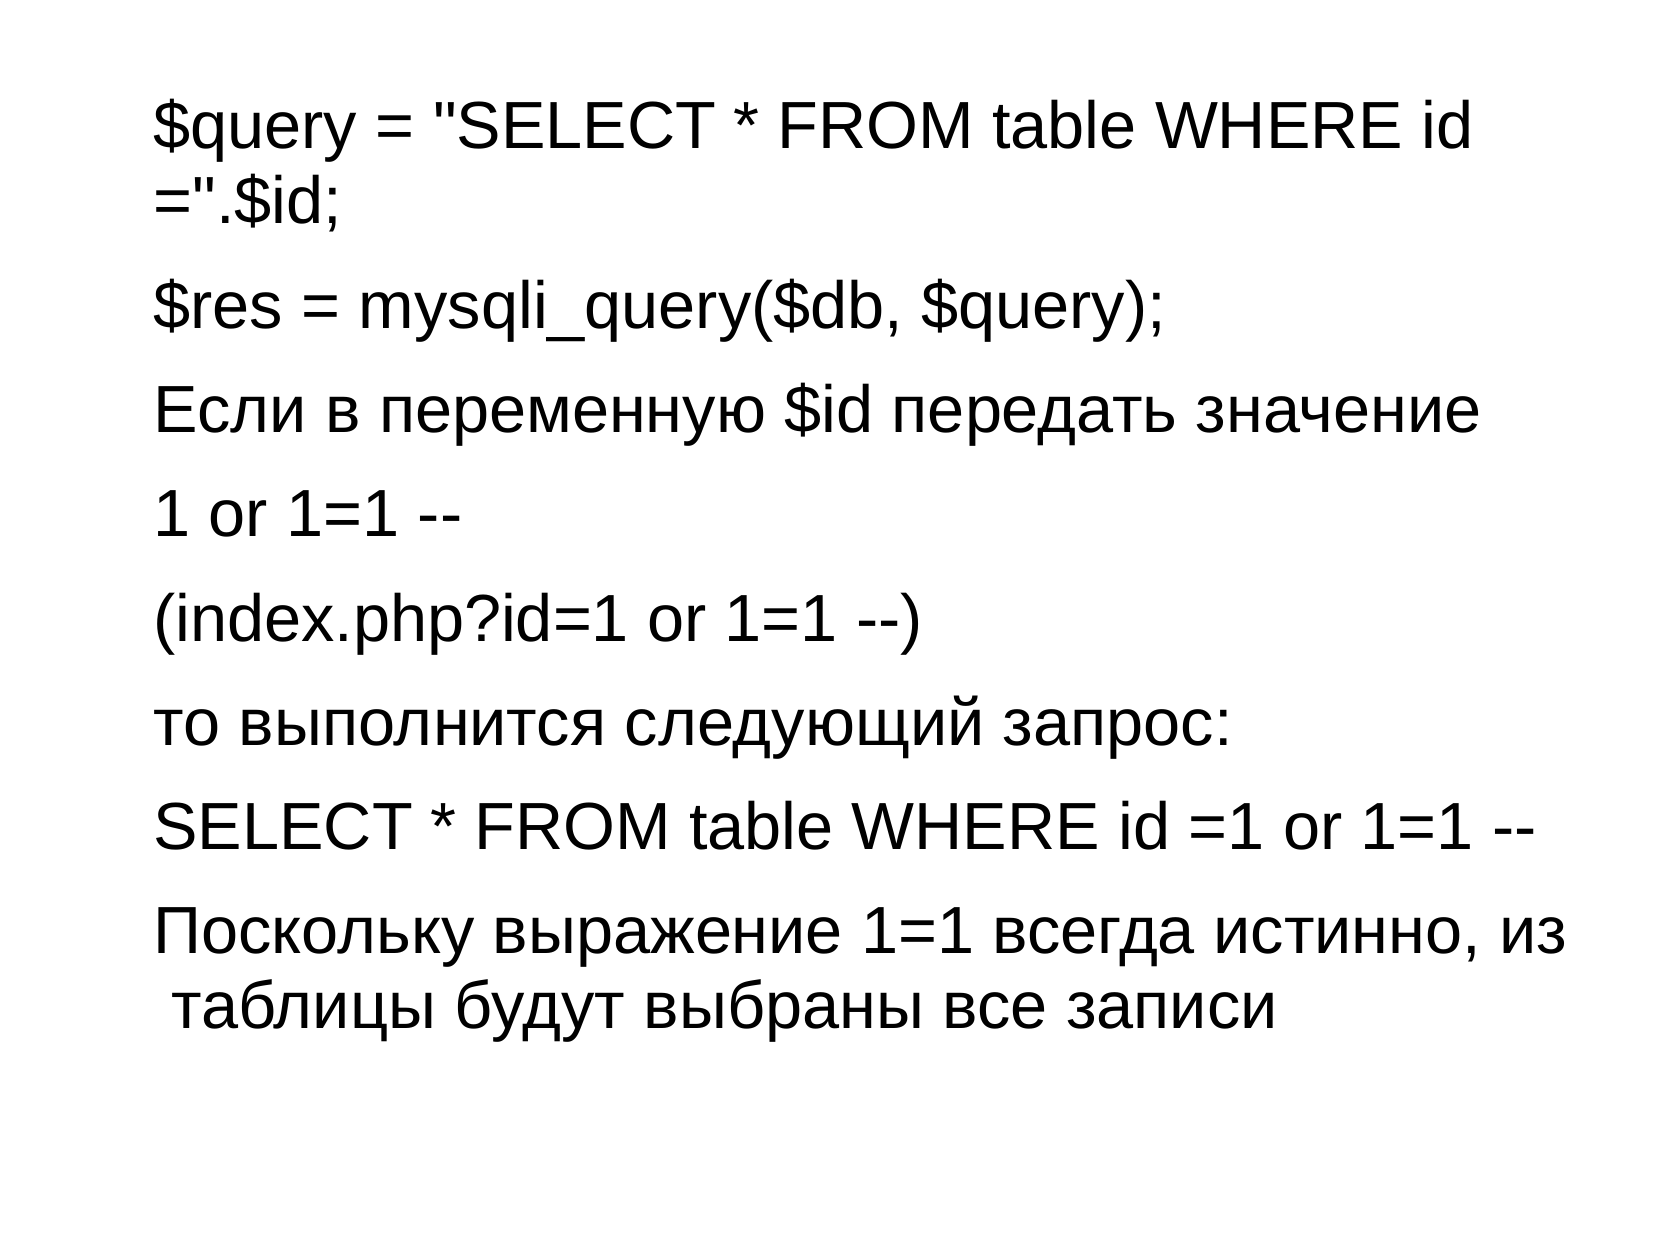

# $query = "SELECT * FROM table WHERE id =".$id;
$res = mysqli_query($db, $query);
Если в переменную $id передать значение
1 or 1=1 --
(index.php?id=1 or 1=1 --)
то выполнится следующий запрос:
SELECT * FROM table WHERE id =1 or 1=1 --
Поскольку выражение 1=1 всегда истинно, из таблицы будут выбраны все записи